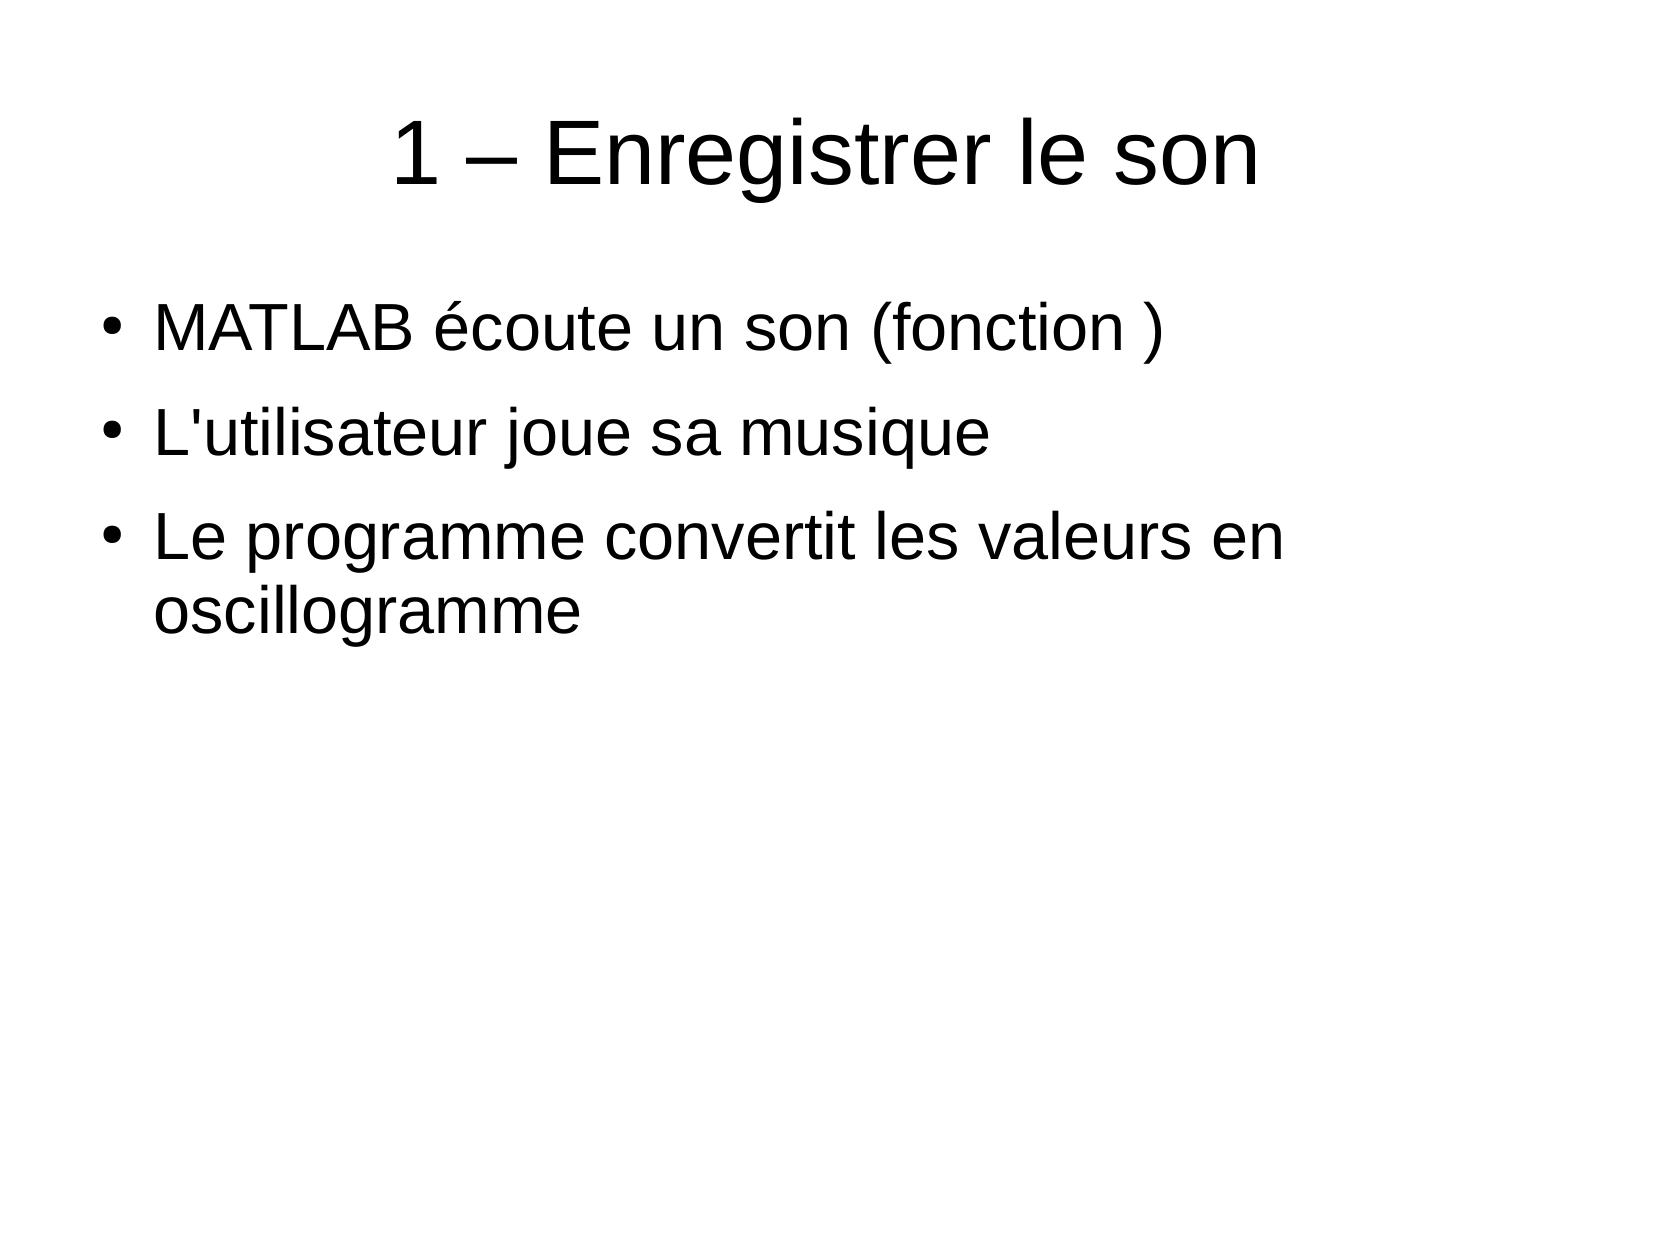

# 1 – Enregistrer le son
MATLAB écoute un son (fonction )
L'utilisateur joue sa musique
Le programme convertit les valeurs en oscillogramme